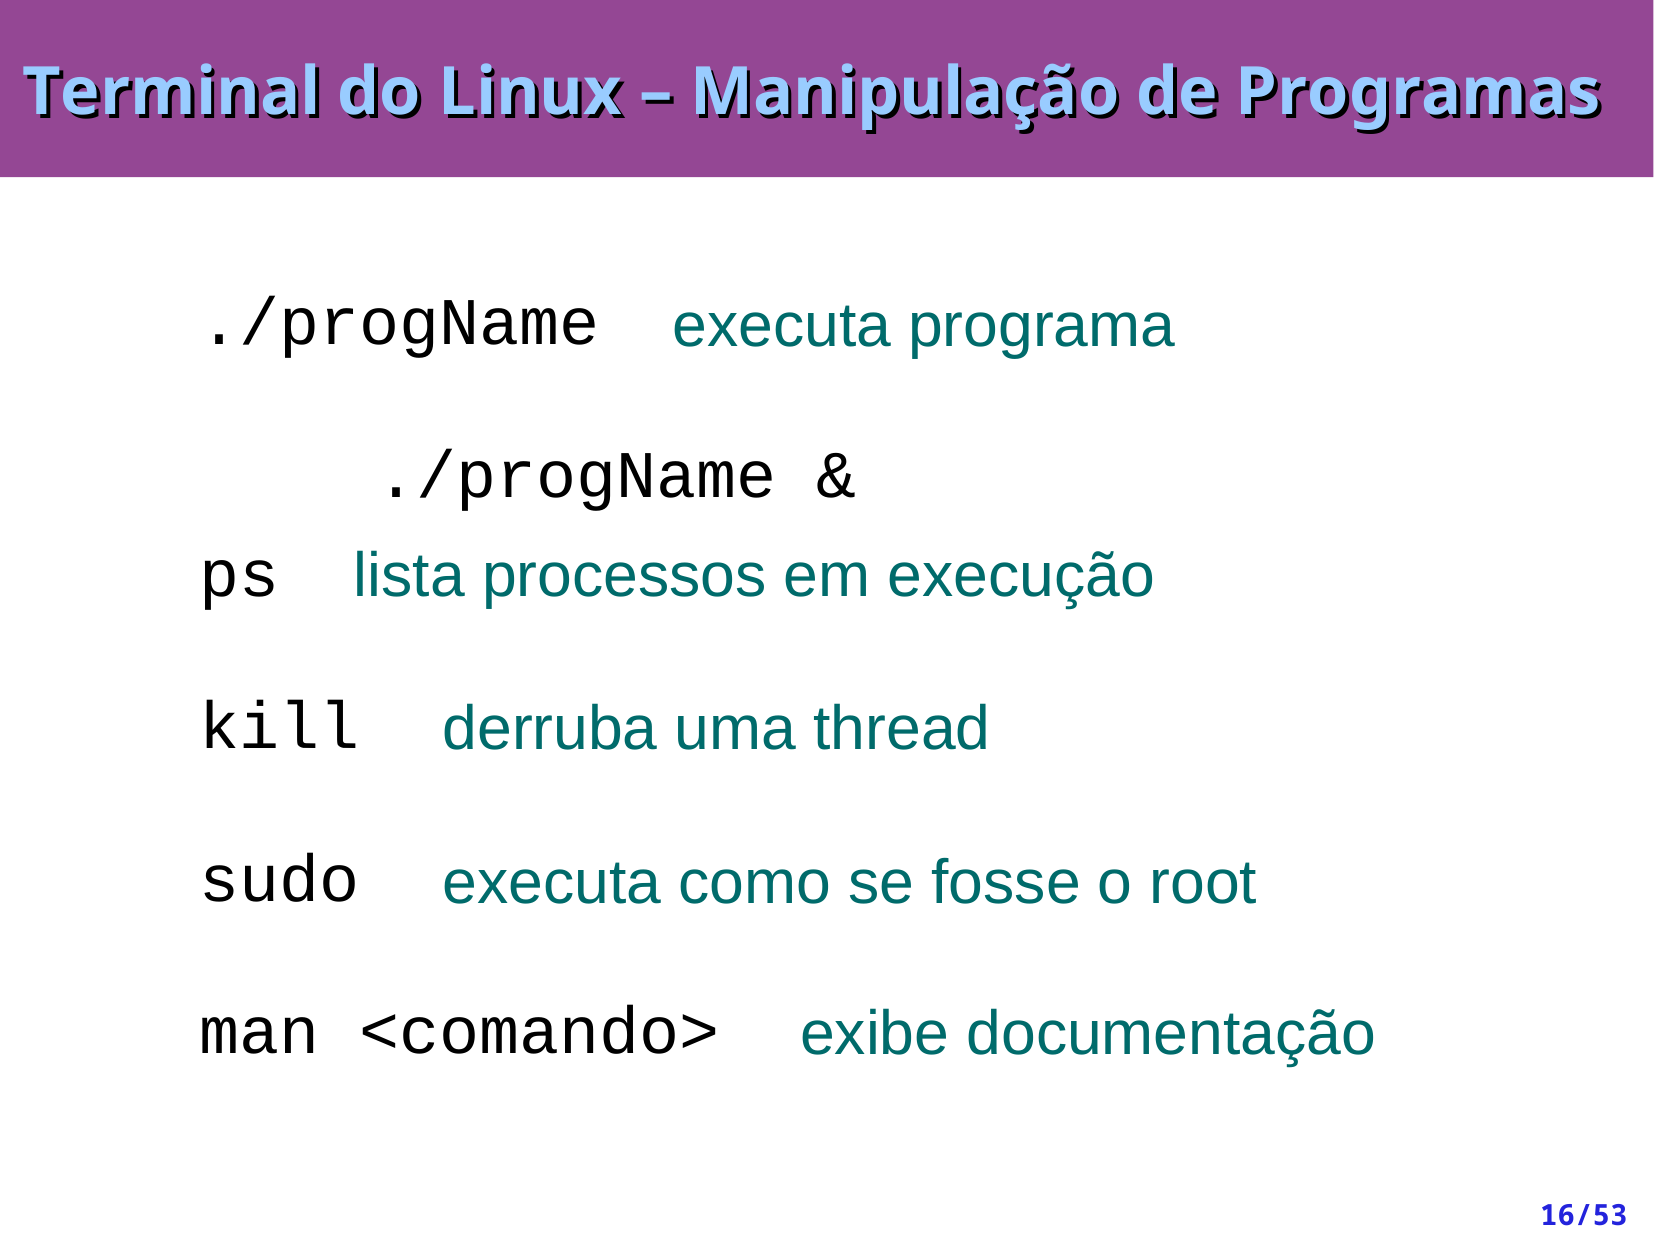

# Terminal do Linux – Manipulação de Programas
executa programa
./progName
./progName &
ps
kill
sudo
man <comando>
lista processos em execução
derruba uma thread
executa como se fosse o root
exibe documentação
16